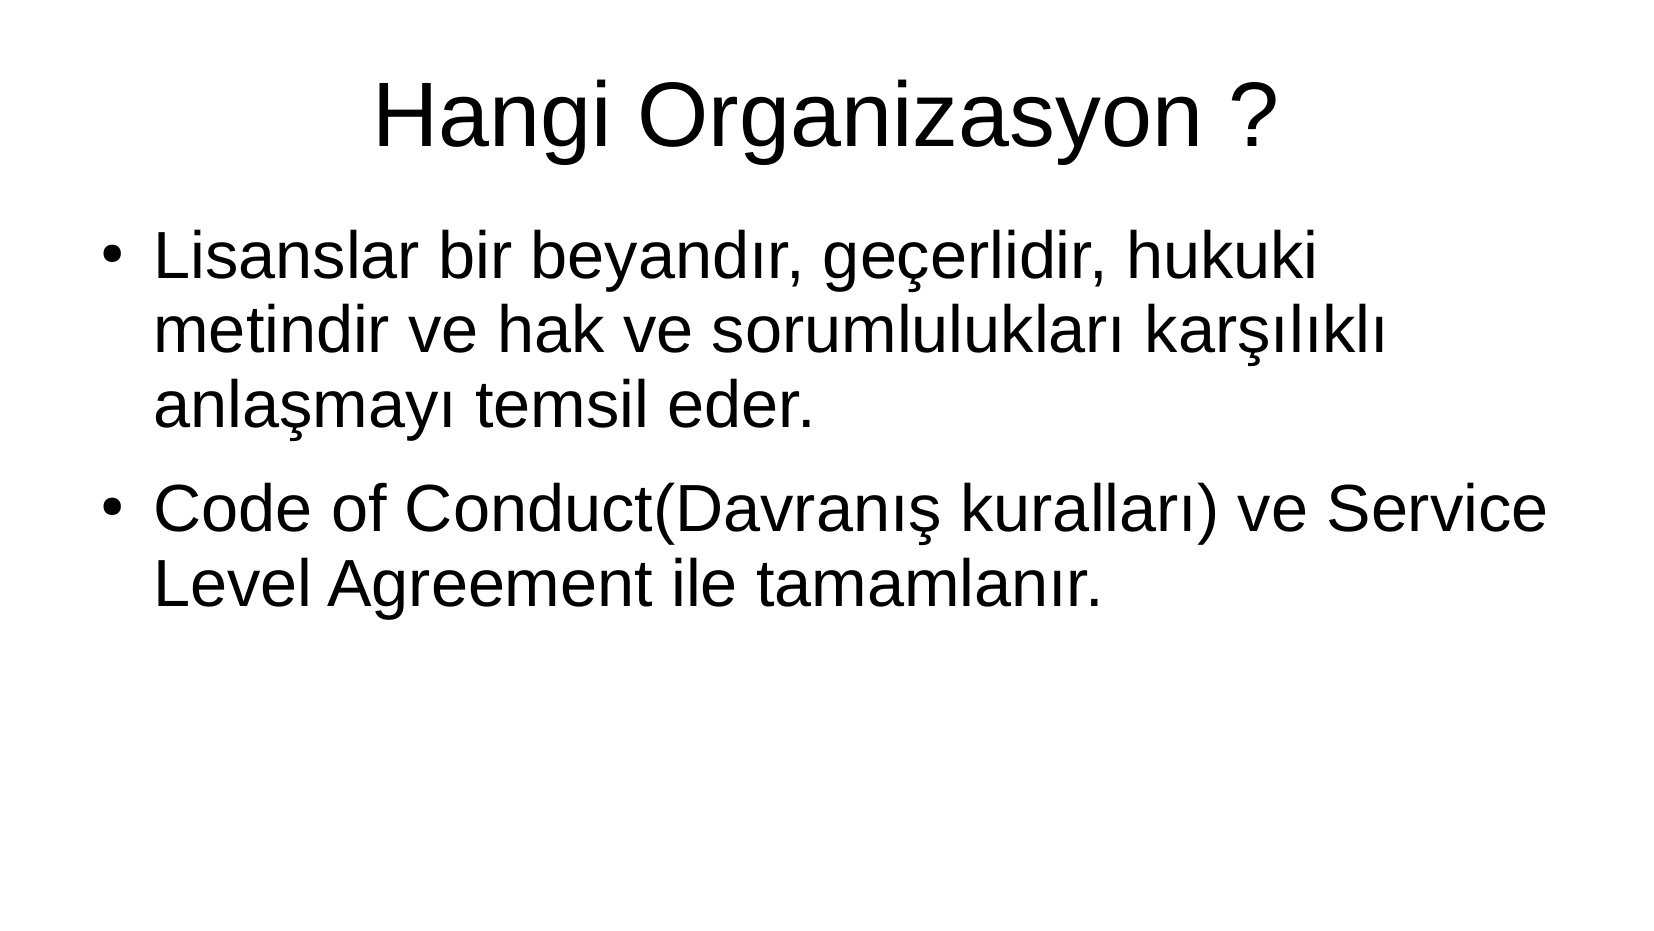

# Hangi Organizasyon ?
Lisanslar bir beyandır, geçerlidir, hukuki metindir ve hak ve sorumlulukları karşılıklı anlaşmayı temsil eder.
Code of Conduct(Davranış kuralları) ve Service Level Agreement ile tamamlanır.